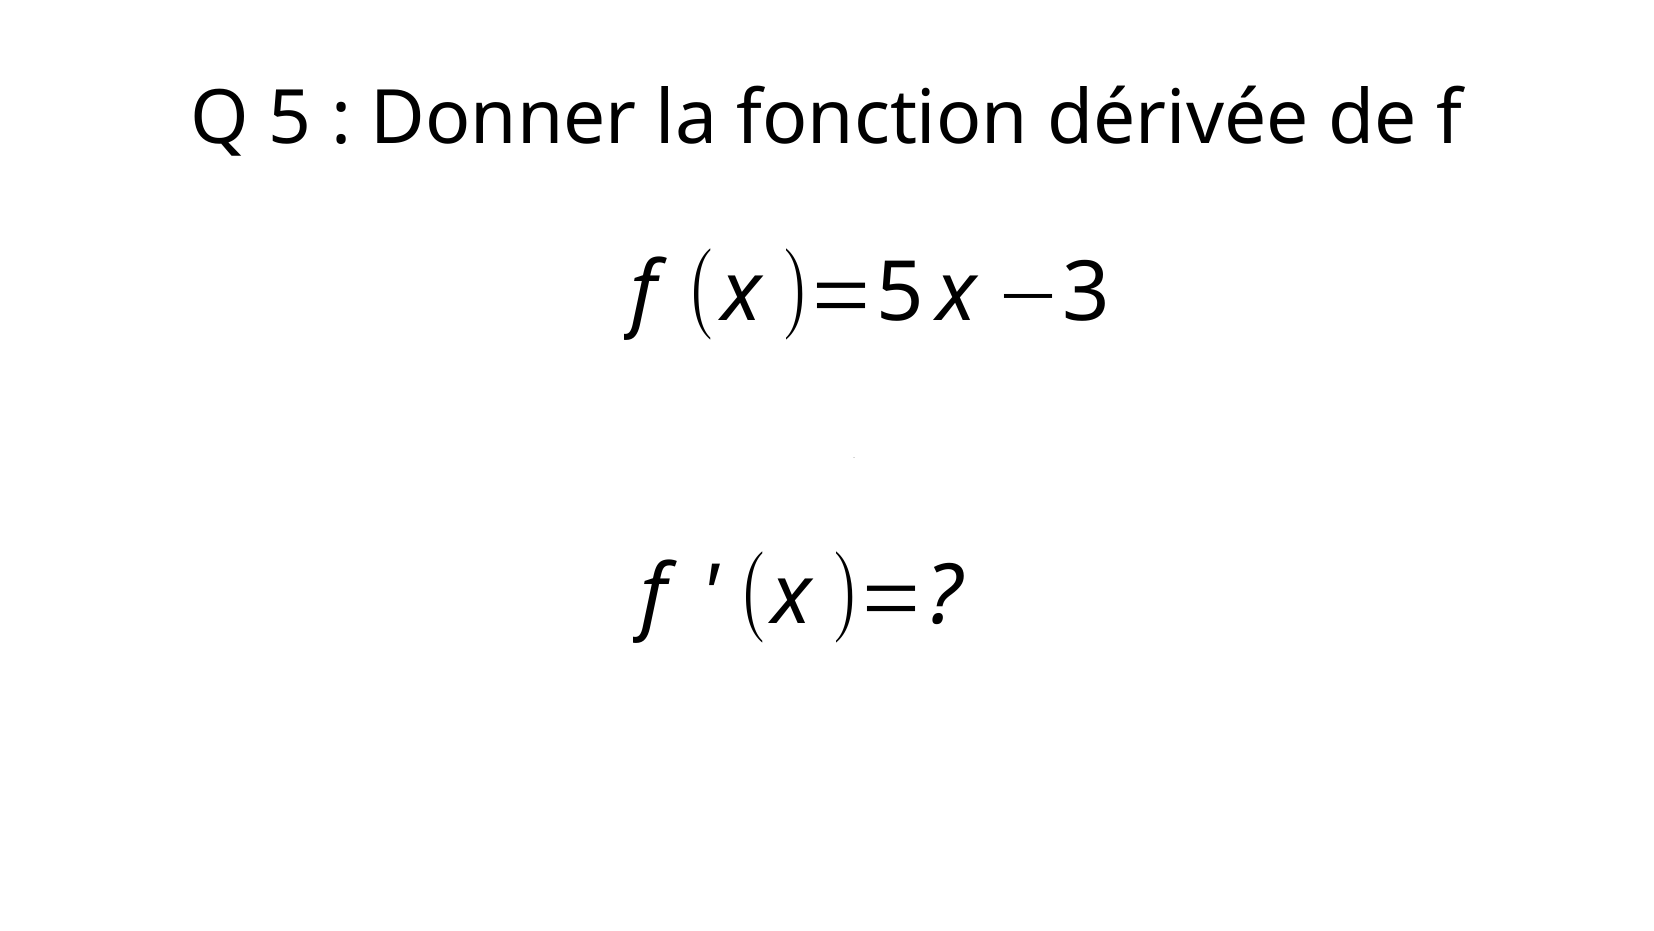

# Q 5 : Donner la fonction dérivée de f